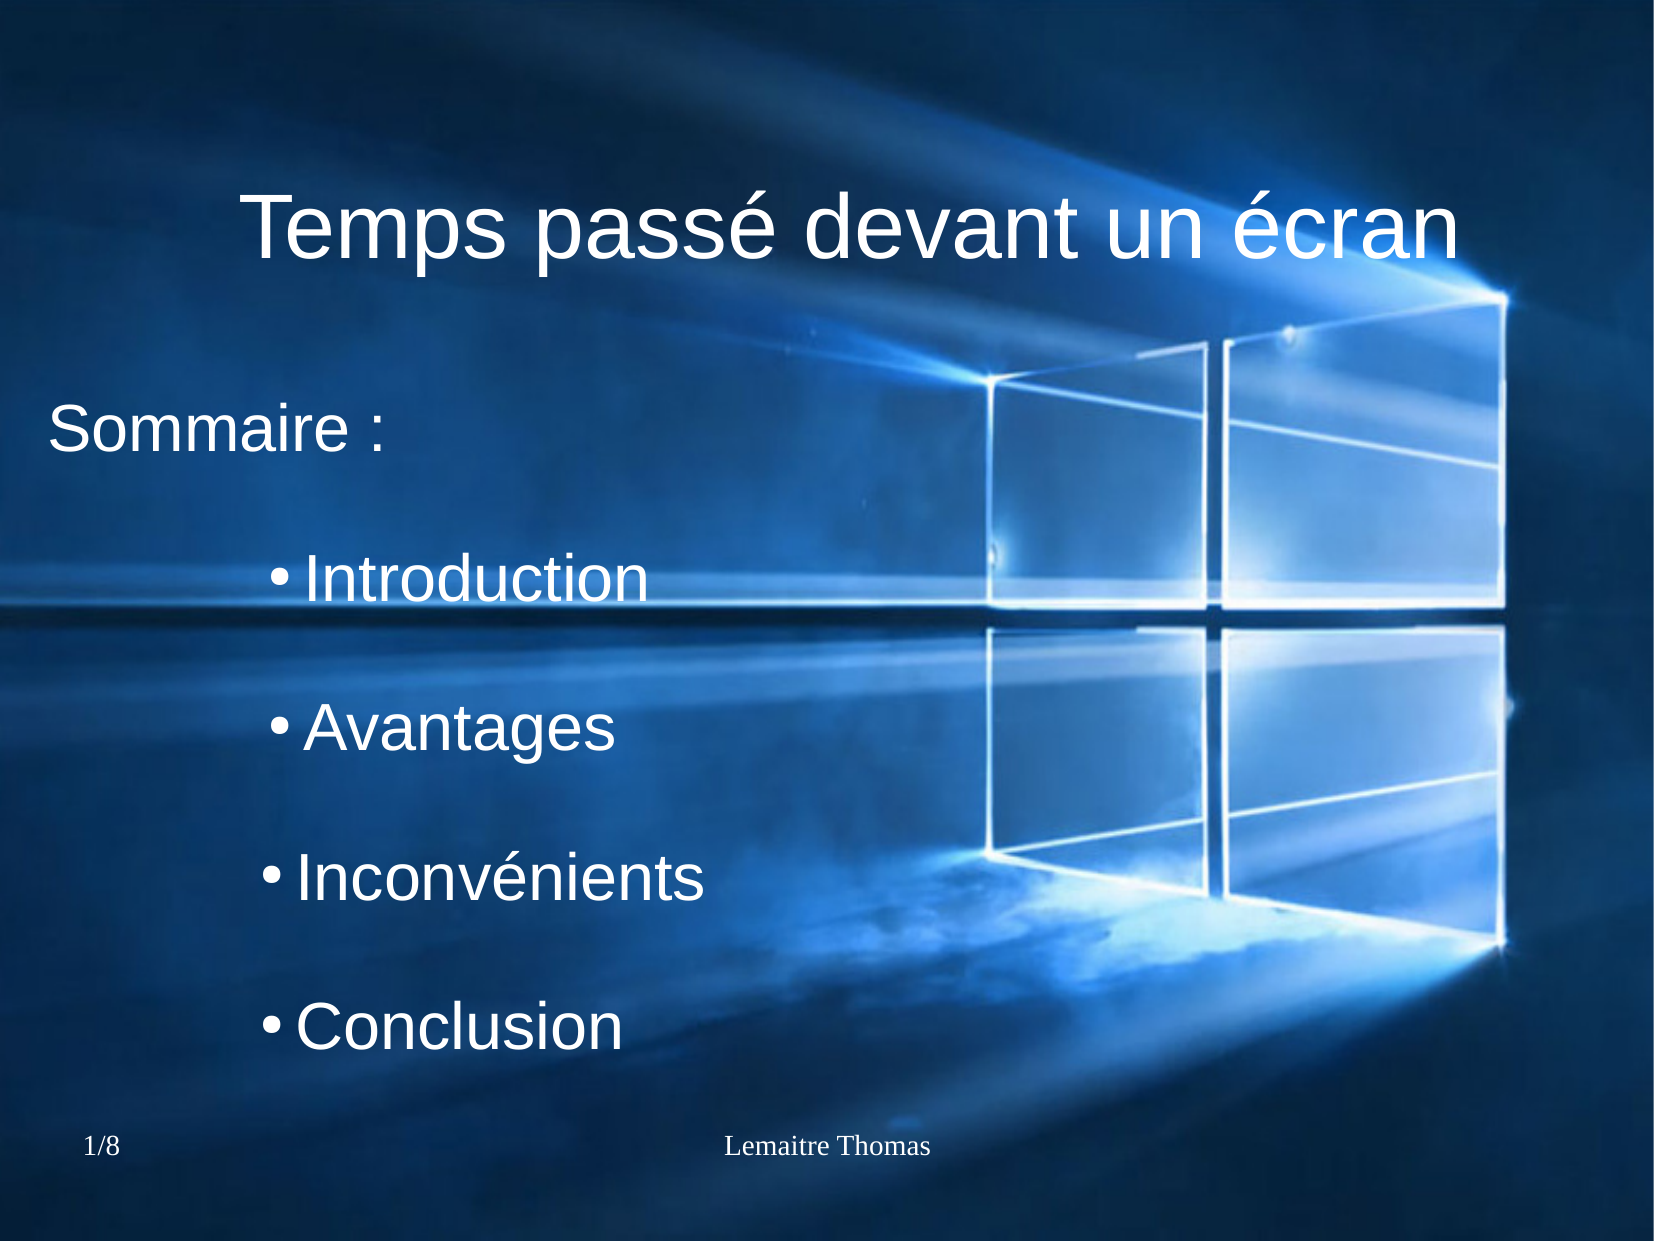

# Temps passé devant un écran
Sommaire :
Introduction
Avantages
Inconvénients
Conclusion